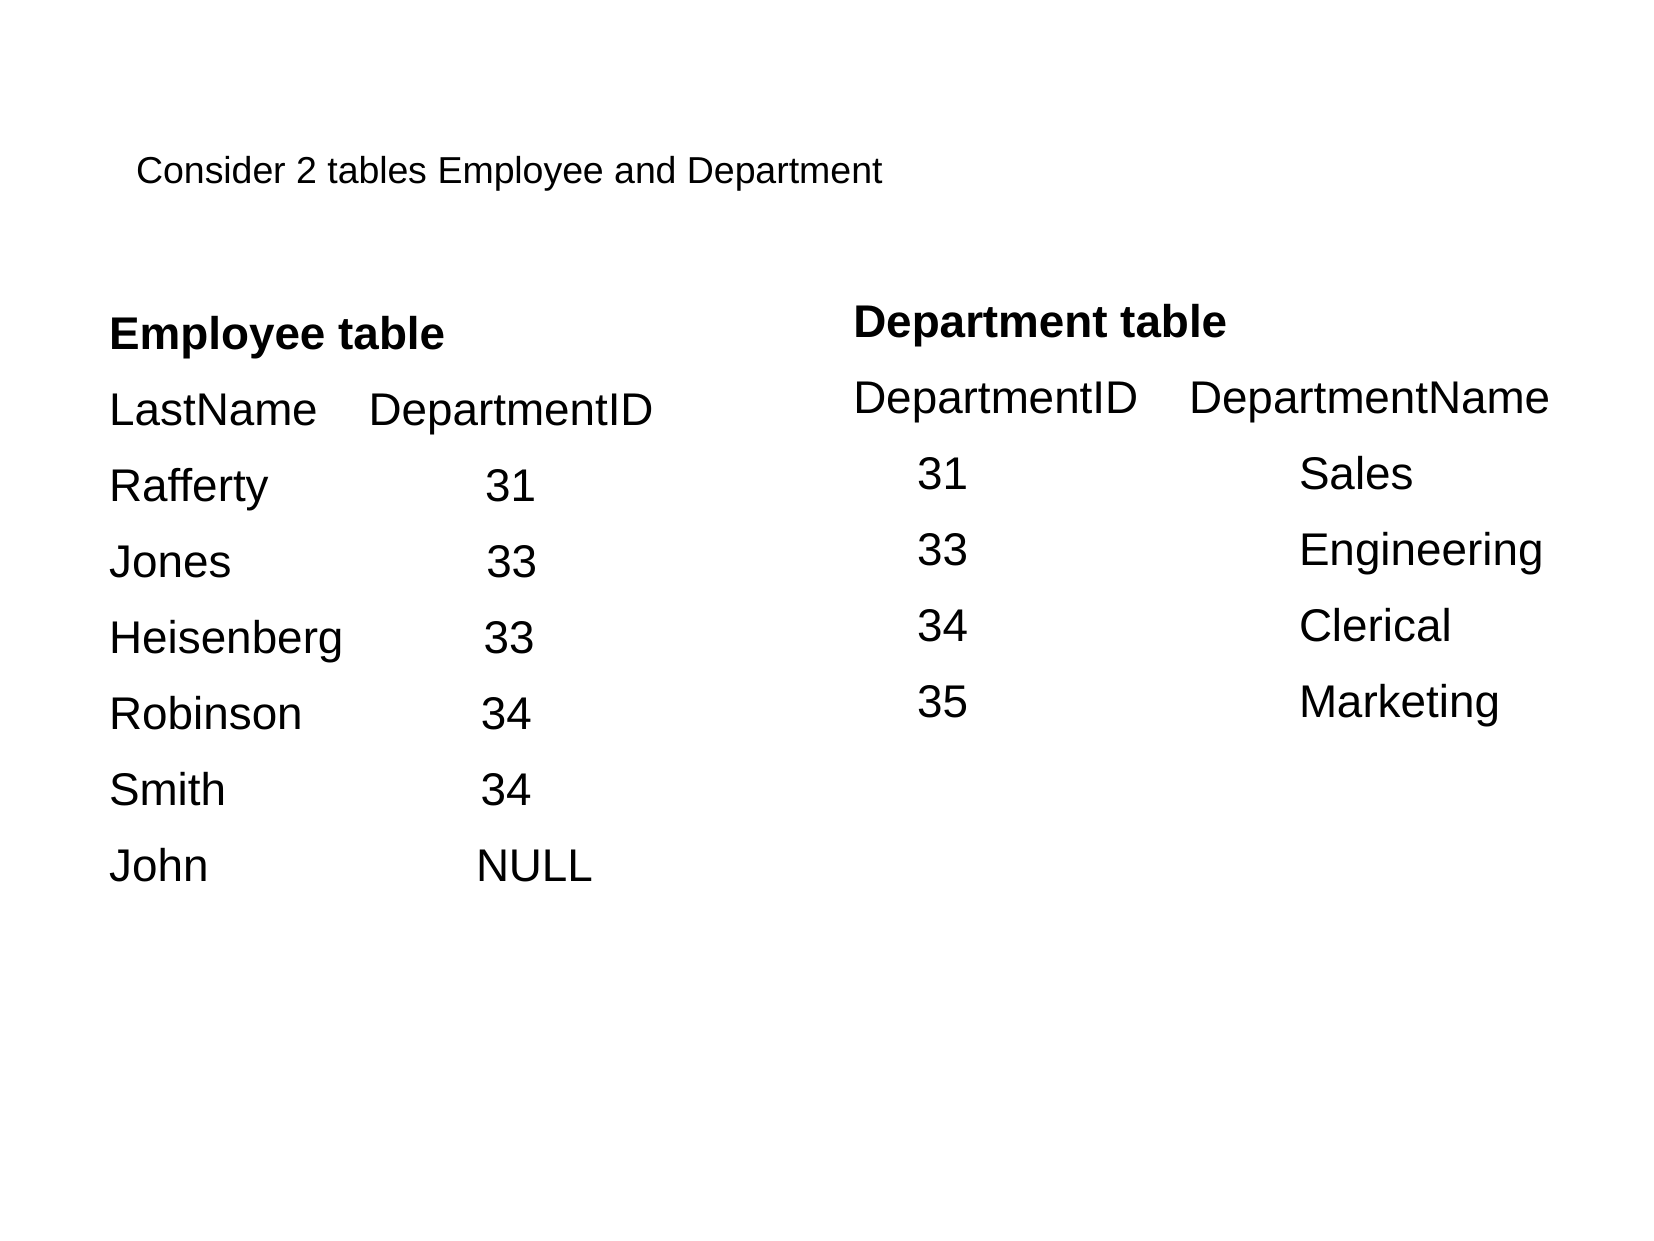

Consider 2 tables Employee and Department
Department table
DepartmentID DepartmentName
 31 Sales
 33 Engineering
 34 Clerical
 35 Marketing
Employee table
LastName DepartmentID
Rafferty 31
Jones 33
Heisenberg 33
Robinson 34
Smith 34
John NULL